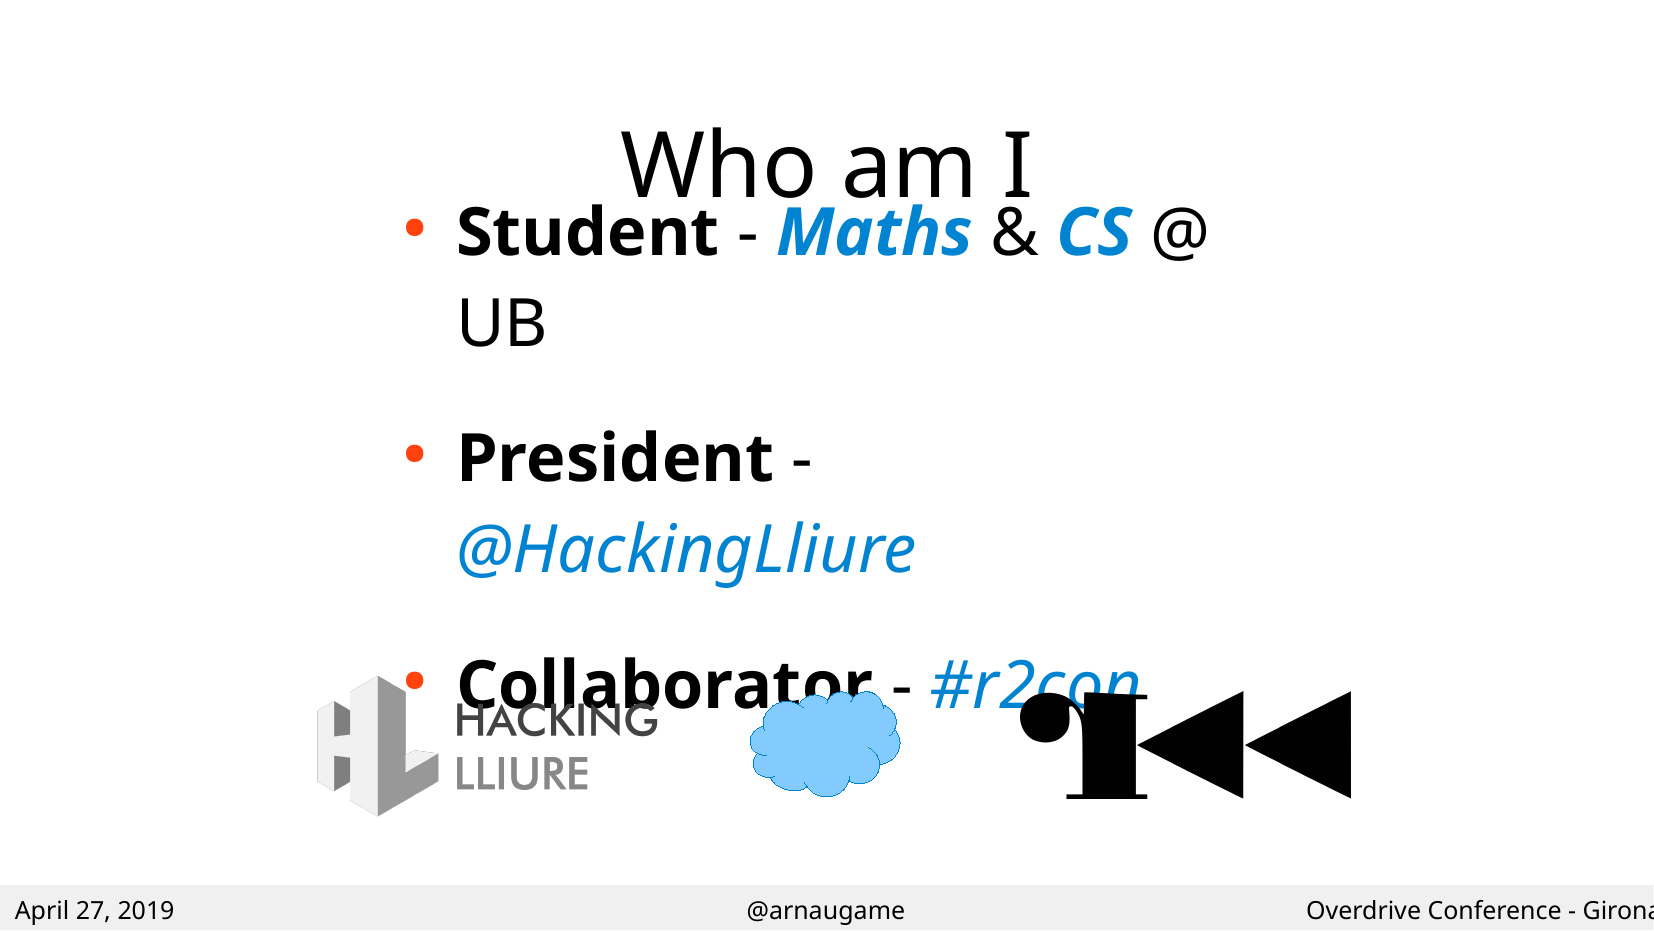

# Who am I
Student - Maths & CS @ UB
President - @HackingLliure
Collaborator - #r2con
April 27, 2019
@arnaugamez
Overdrive Conference - Girona